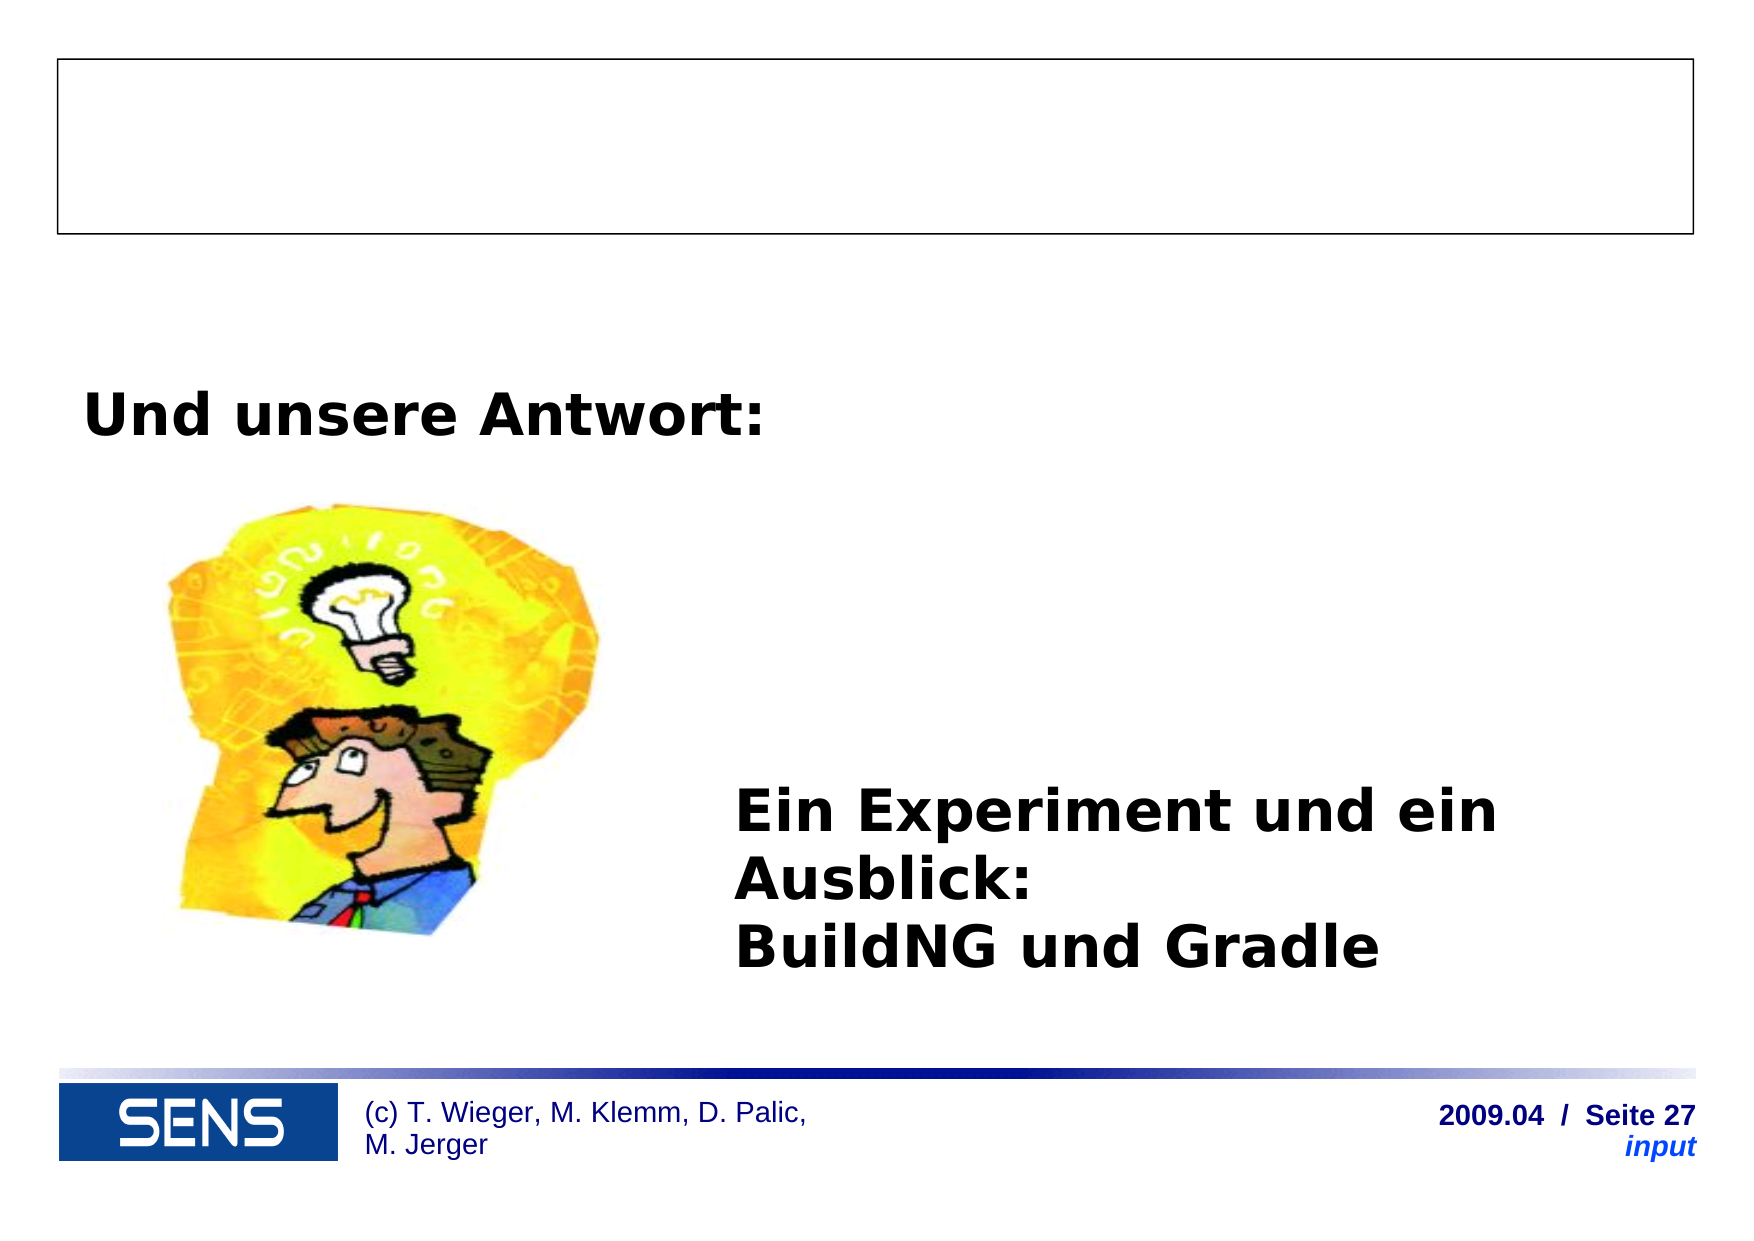

#
Und unsere Antwort:
 	Ein Experiment und ein
 									Ausblick:
									BuildNG und Gradle